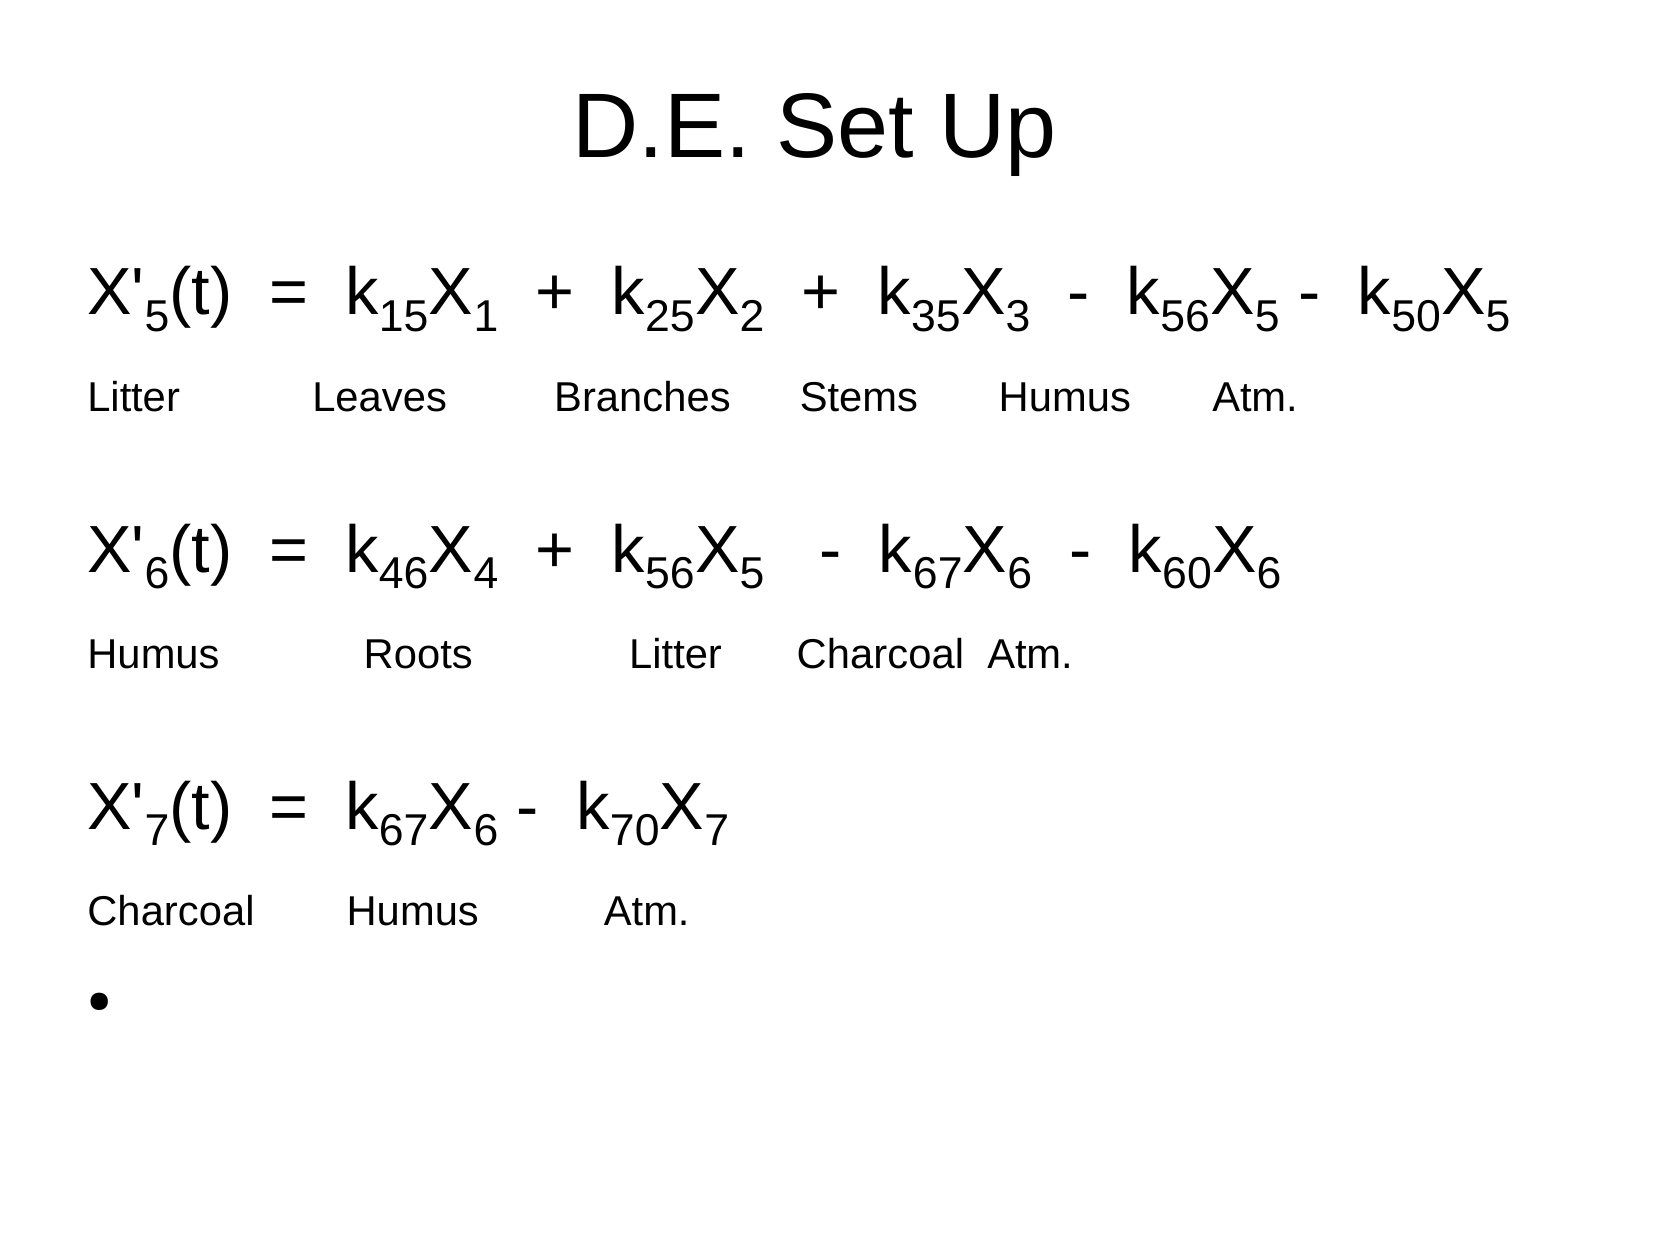

# D.E. Set Up
X'5(t) = k15X1 + k25X2 + k35X3 - k56X5 - k50X5
Litter		Leaves	 Branches Stems	 Humus		Atm.
X'6(t) = k46X4 + k56X5 - k67X6 - k60X6
Humus	 Roots	 Litter	 Charcoal	Atm.
X'7(t) = k67X6 - k70X7
Charcoal Humus	 Atm.